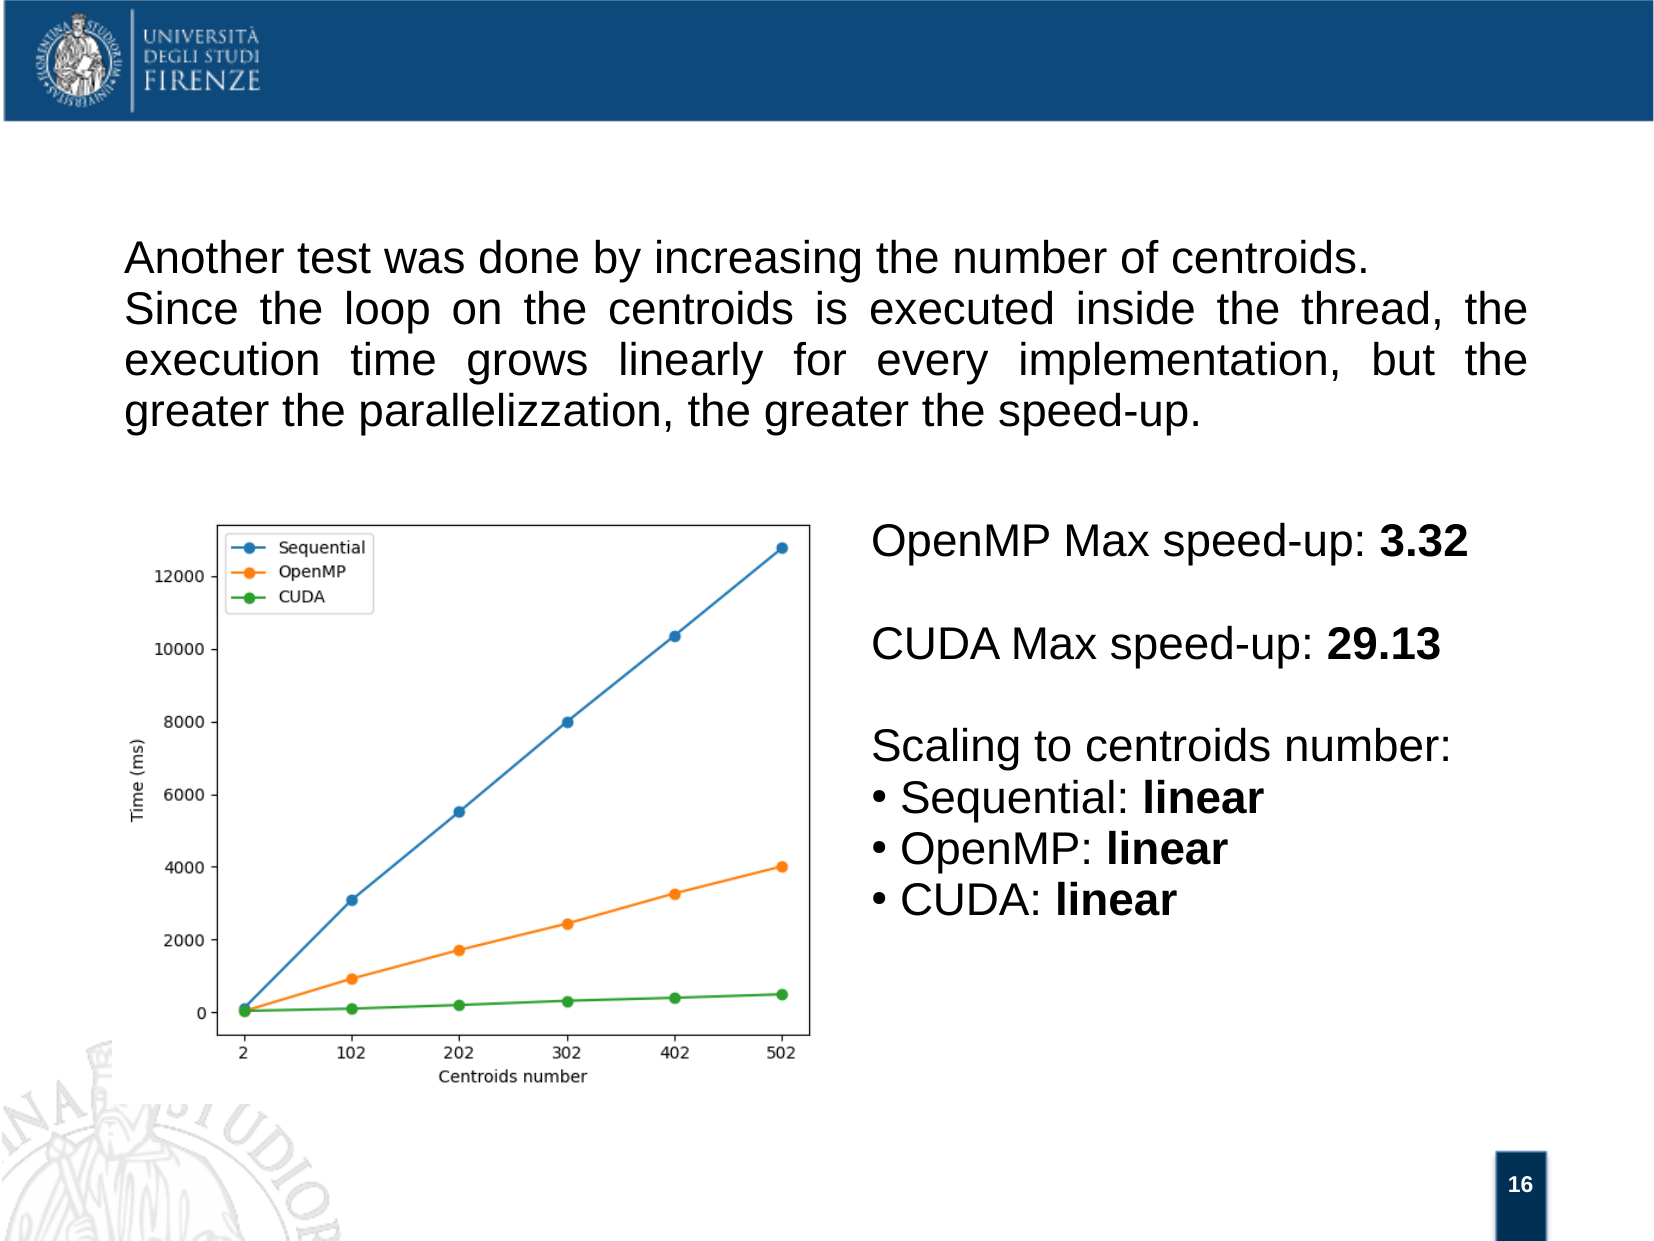

Another test was done by increasing the number of centroids.
Since the loop on the centroids is executed inside the thread, the execution time grows linearly for every implementation, but the greater the parallelizzation, the greater the speed-up.
OpenMP Max speed-up: 3.32
CUDA Max speed-up: 29.13
Scaling to centroids number:
 Sequential: linear
 OpenMP: linear
 CUDA: linear
16